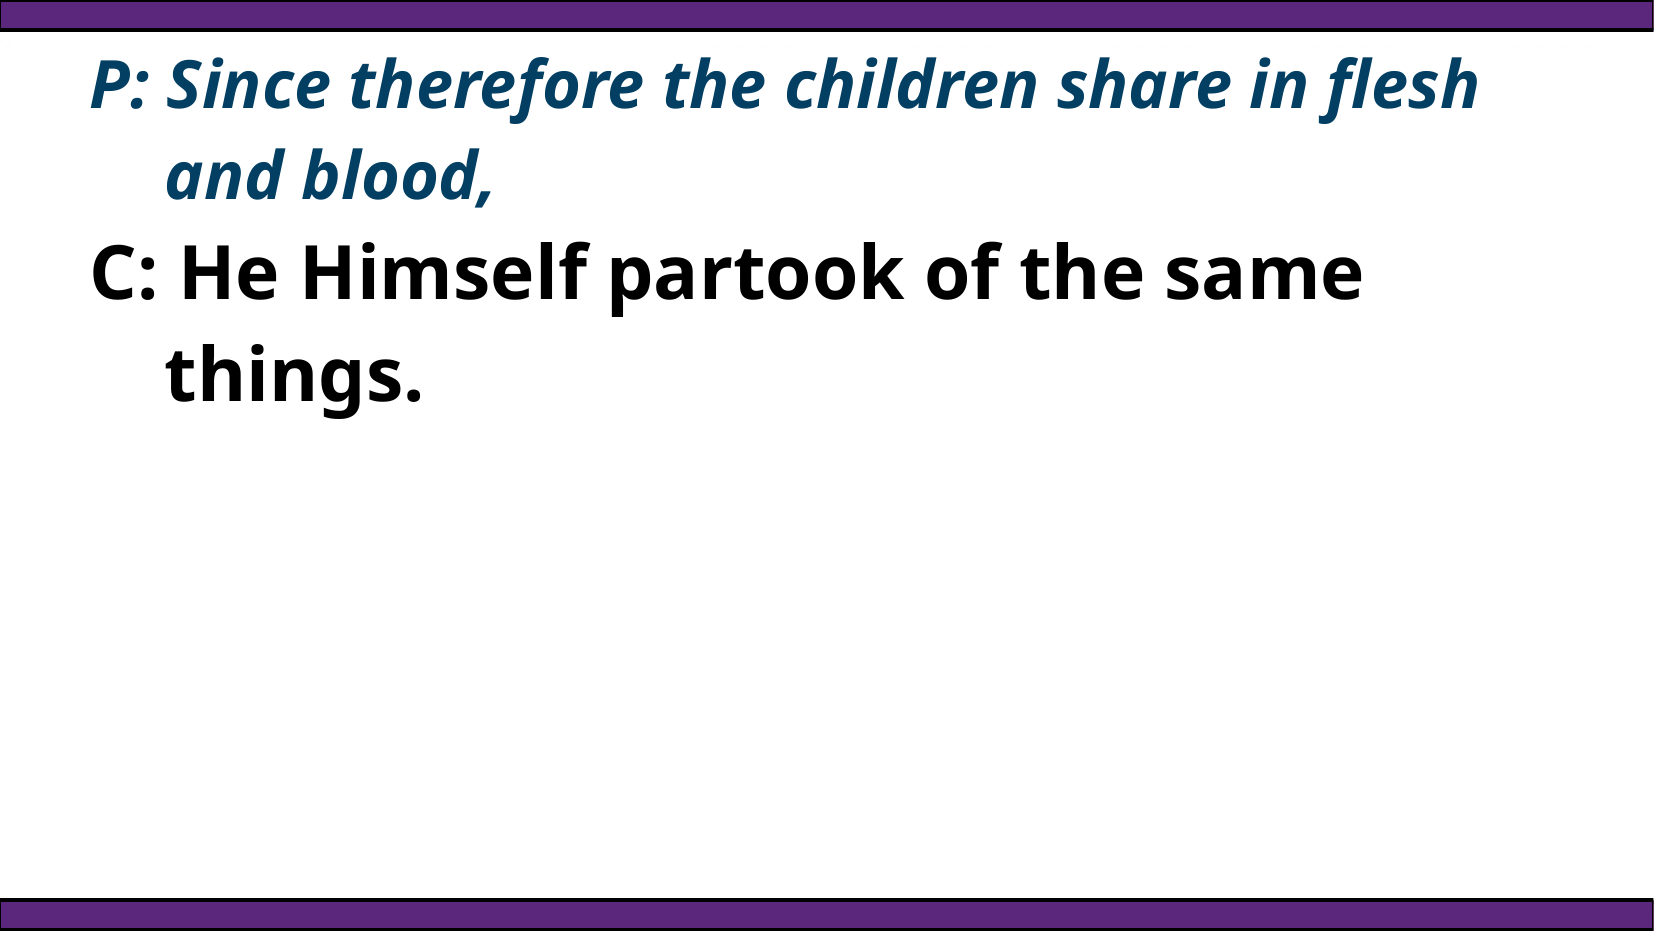

P: Since therefore the children share in flesh and blood,
C: He Himself partook of the same things.